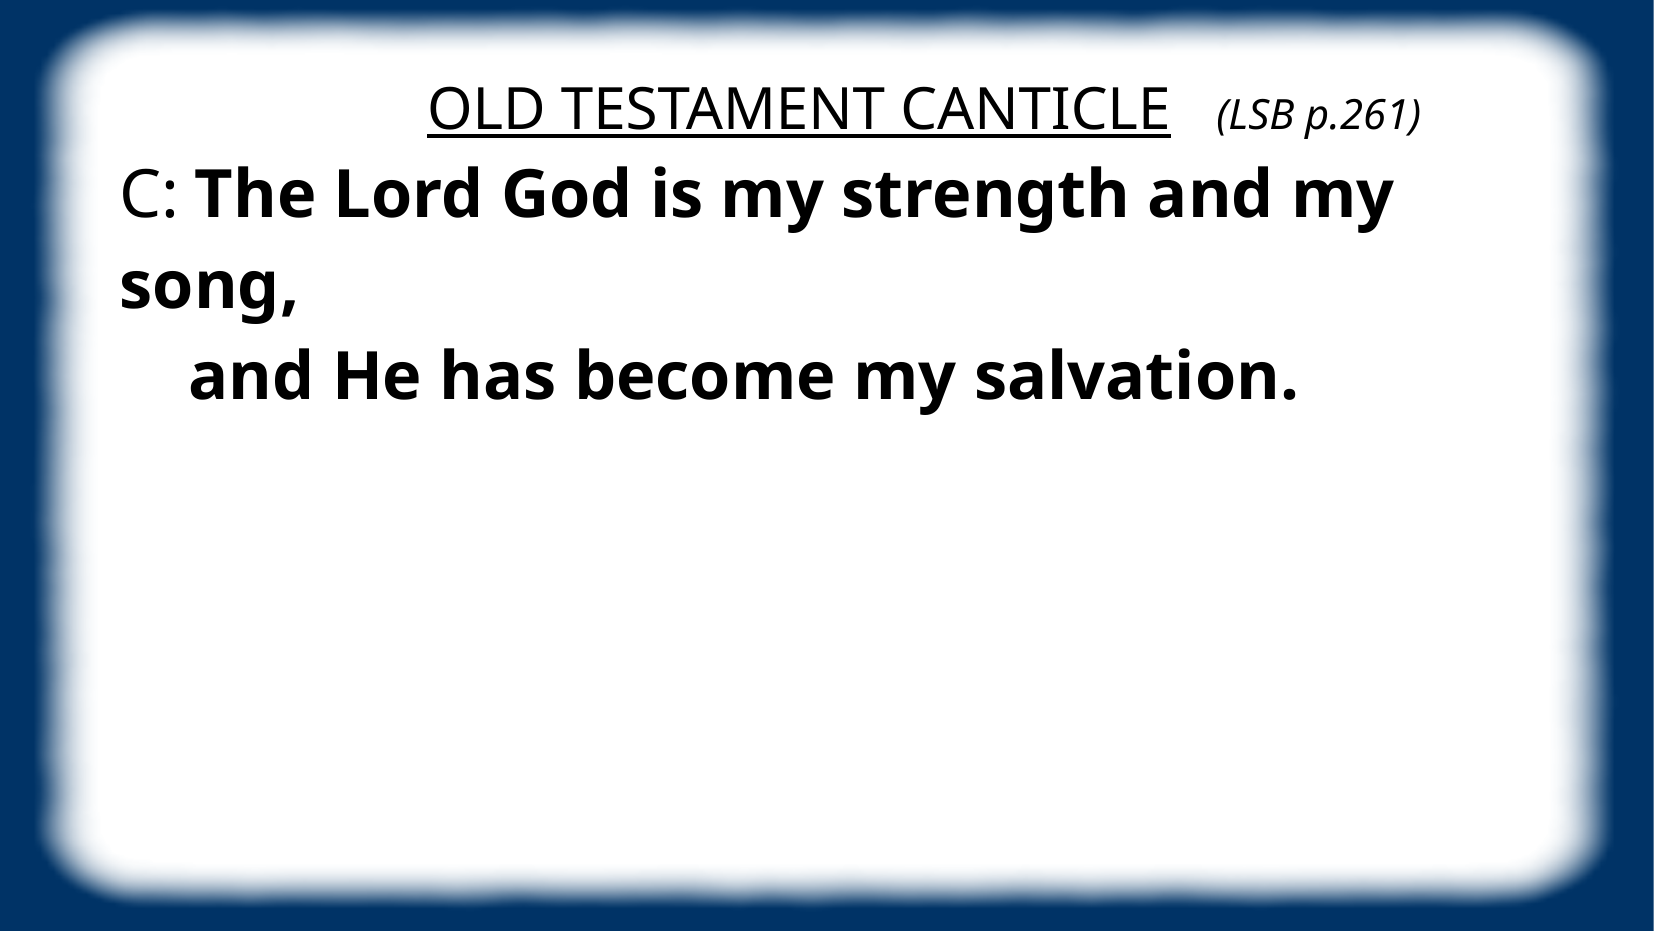

OLD TESTAMENT CANTICLE (LSB p.261)
C:	The Lord God is my strength and my song,
 and He has become my salvation.